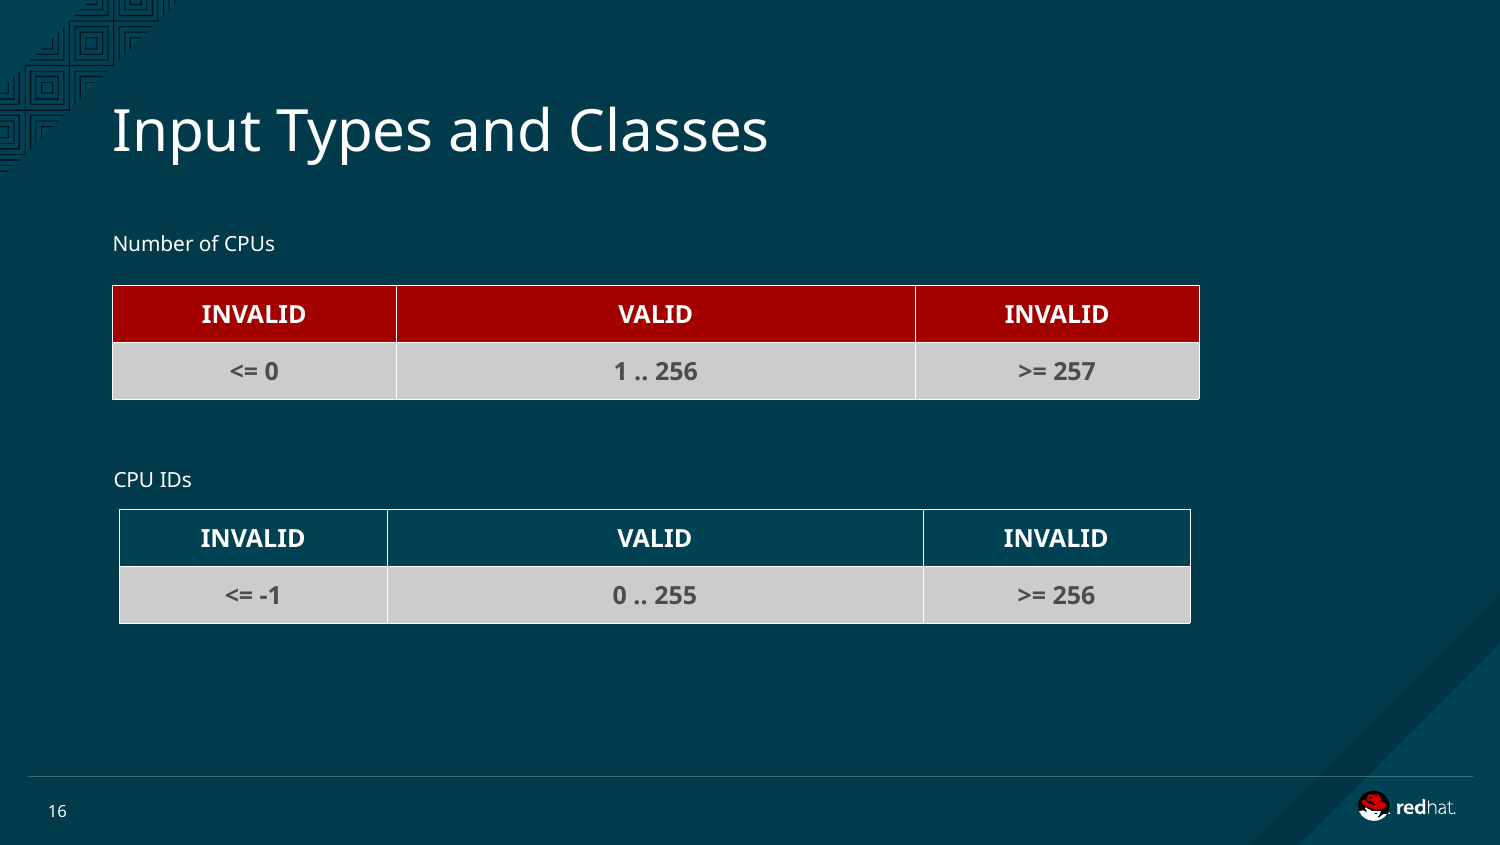

# Input Types and Classes
Number of CPUs
| INVALID | VALID | INVALID |
| --- | --- | --- |
| <= 0 | 1 .. 256 | >= 257 |
CPU IDs
| INVALID | VALID | INVALID |
| --- | --- | --- |
| <= -1 | 0 .. 255 | >= 256 |
16